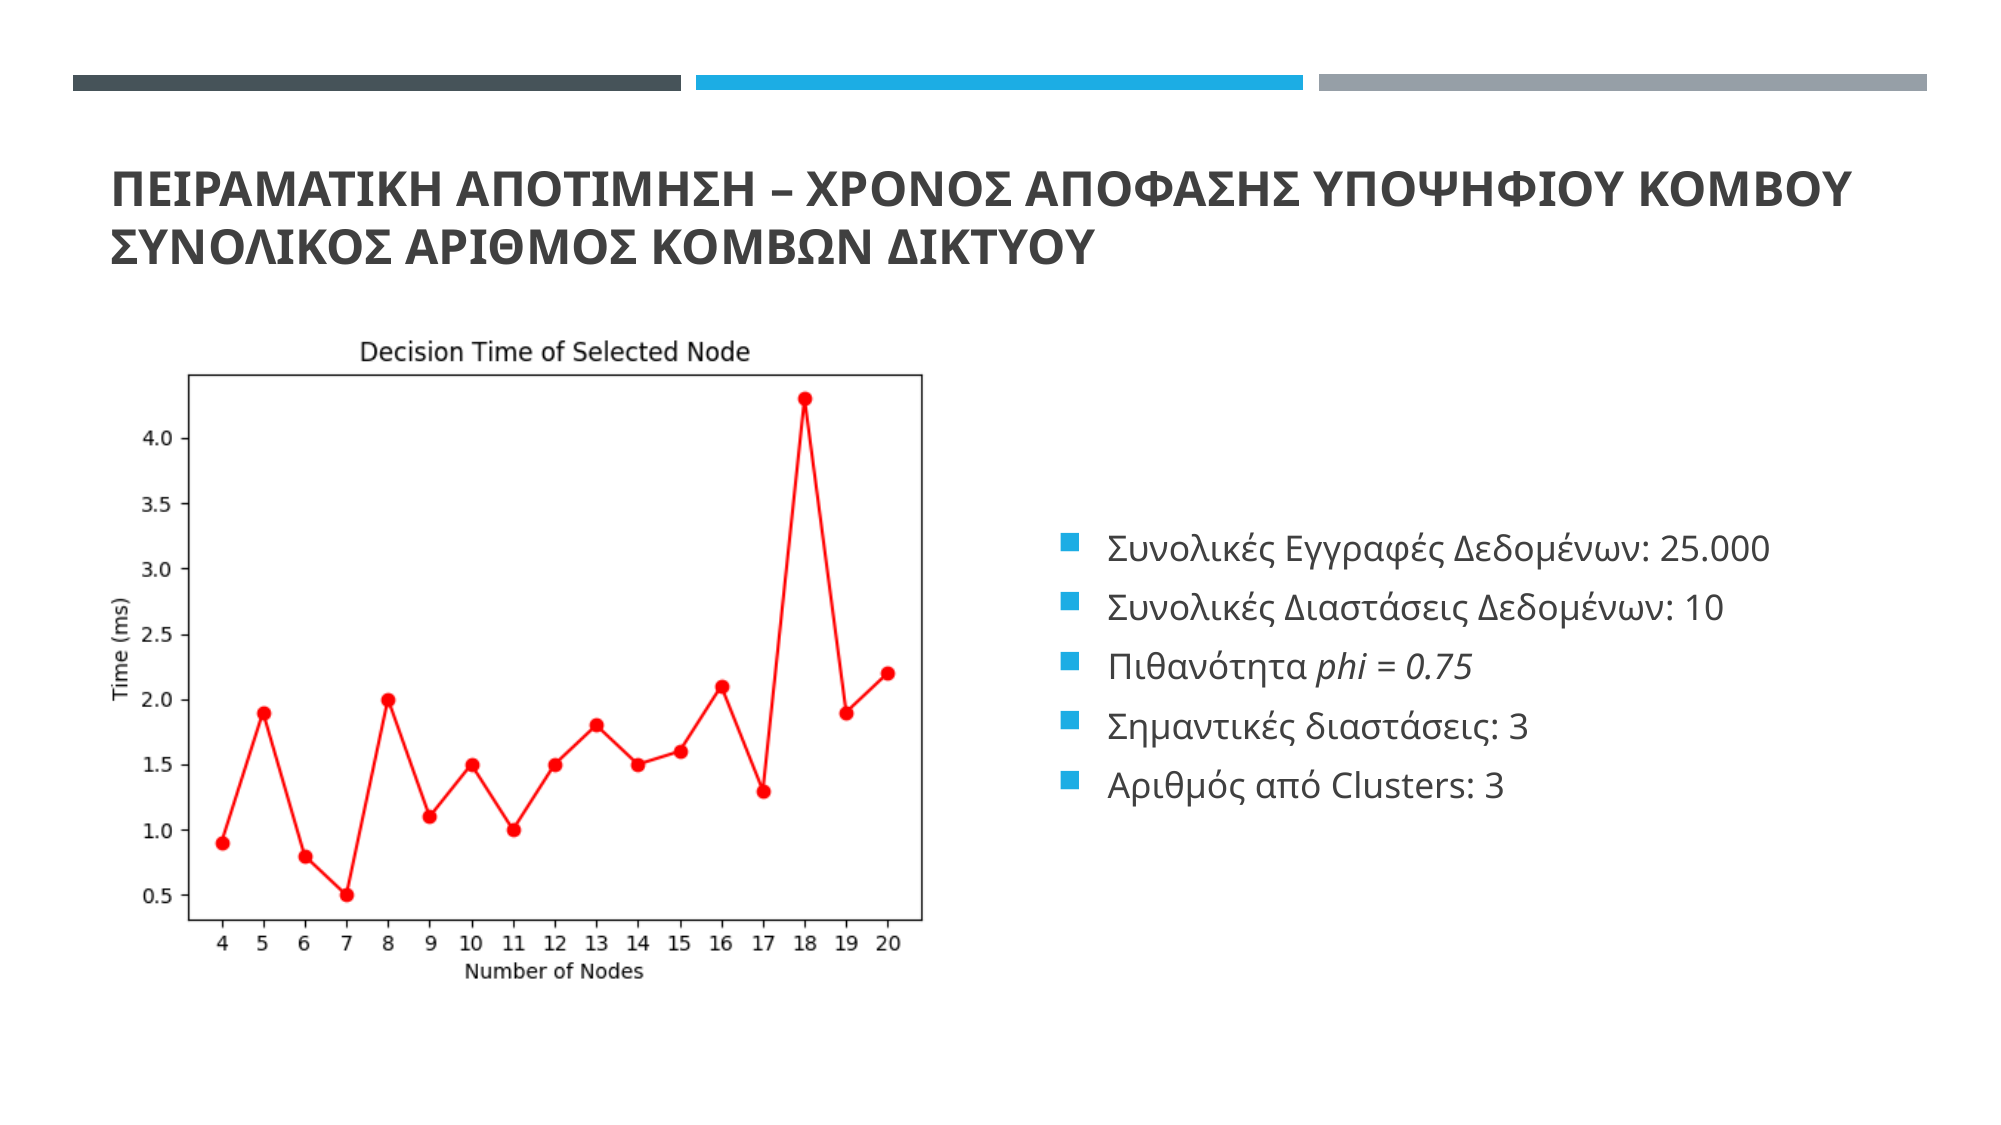

# ΠΕΙΡΑΜΑΤΙΚΗ ΑΠΟΤΙΜΗΣΗ – Χρονοσ αποφασησ υποψηφιου κομβου Συνολικοσ αριθμοσ κομβων δικτυου
Συνολικές Εγγραφές Δεδομένων: 25.000
Συνολικές Διαστάσεις Δεδομένων: 10
Πιθανότητα phi = 0.75
Σημαντικές διαστάσεις: 3
Αριθμός από Clusters: 3